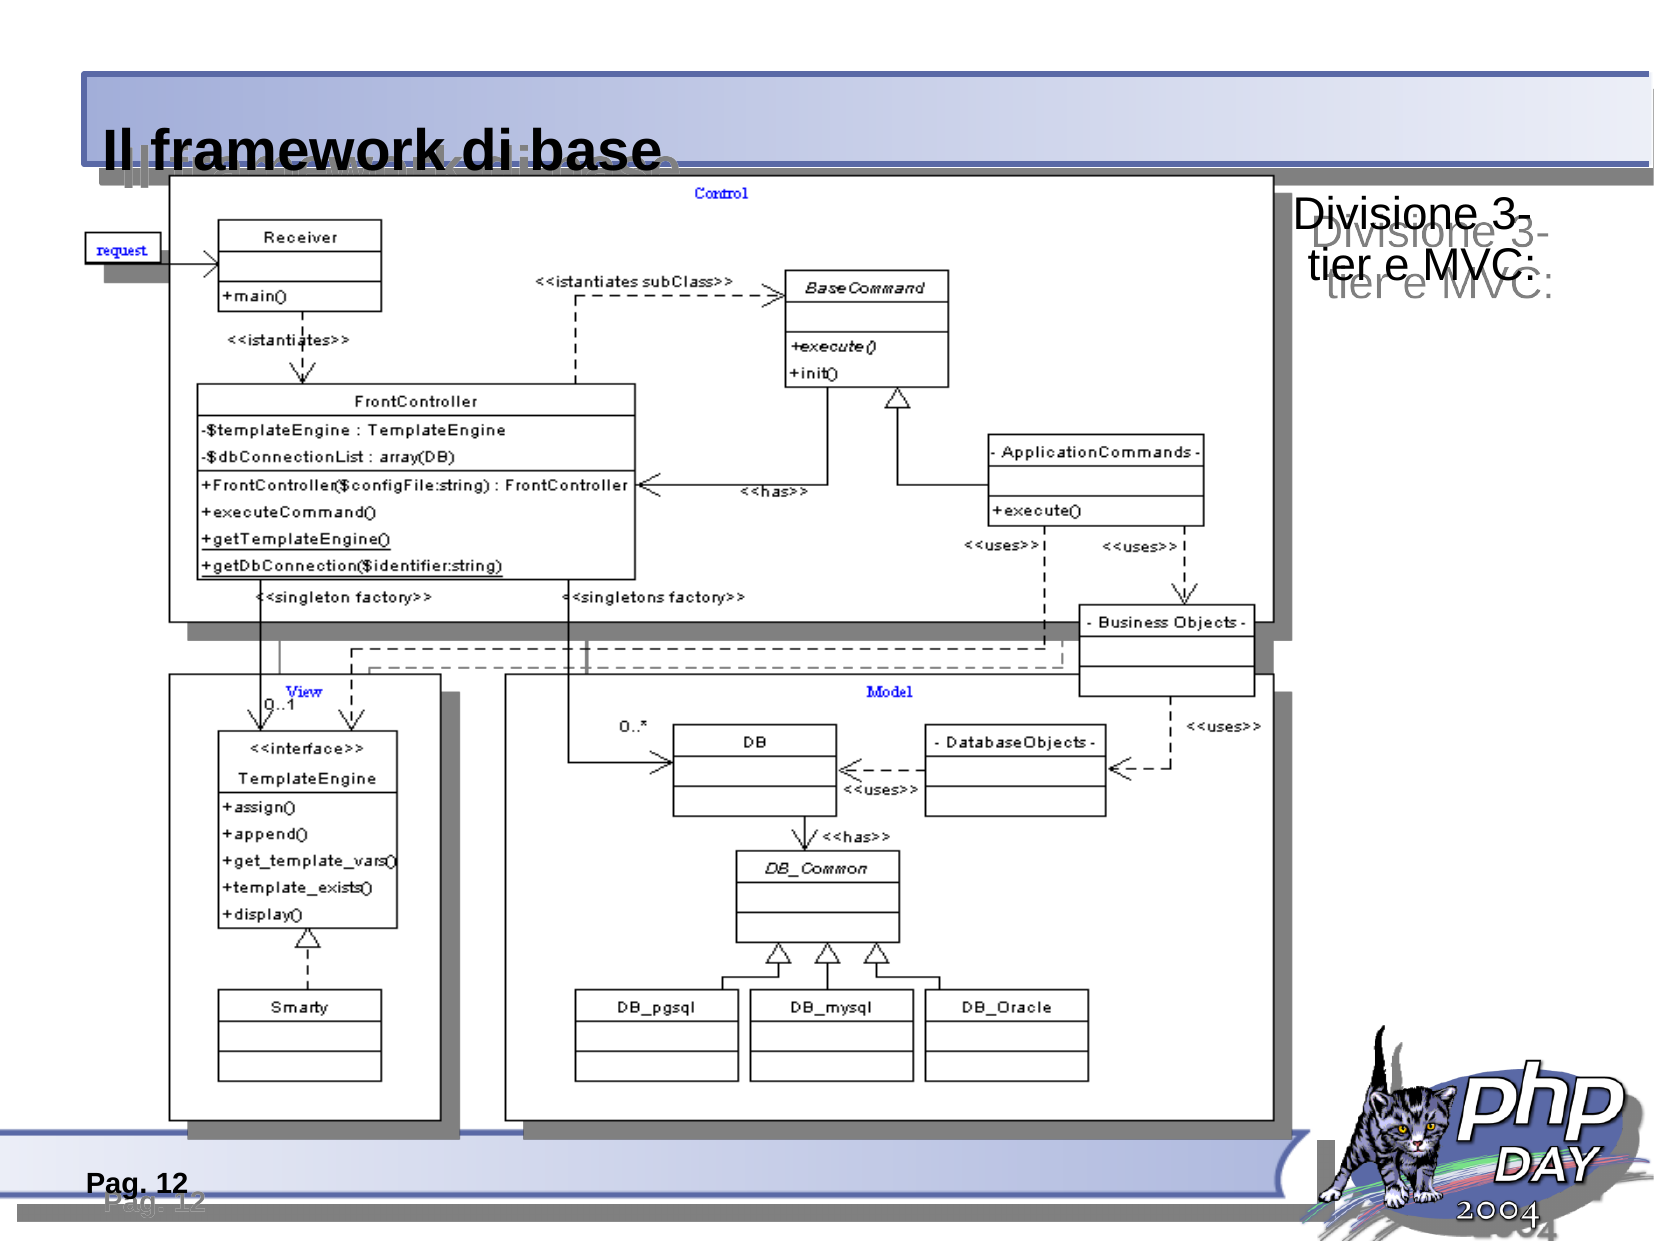

Il framework di base
Divisione 3-tier e MVC: